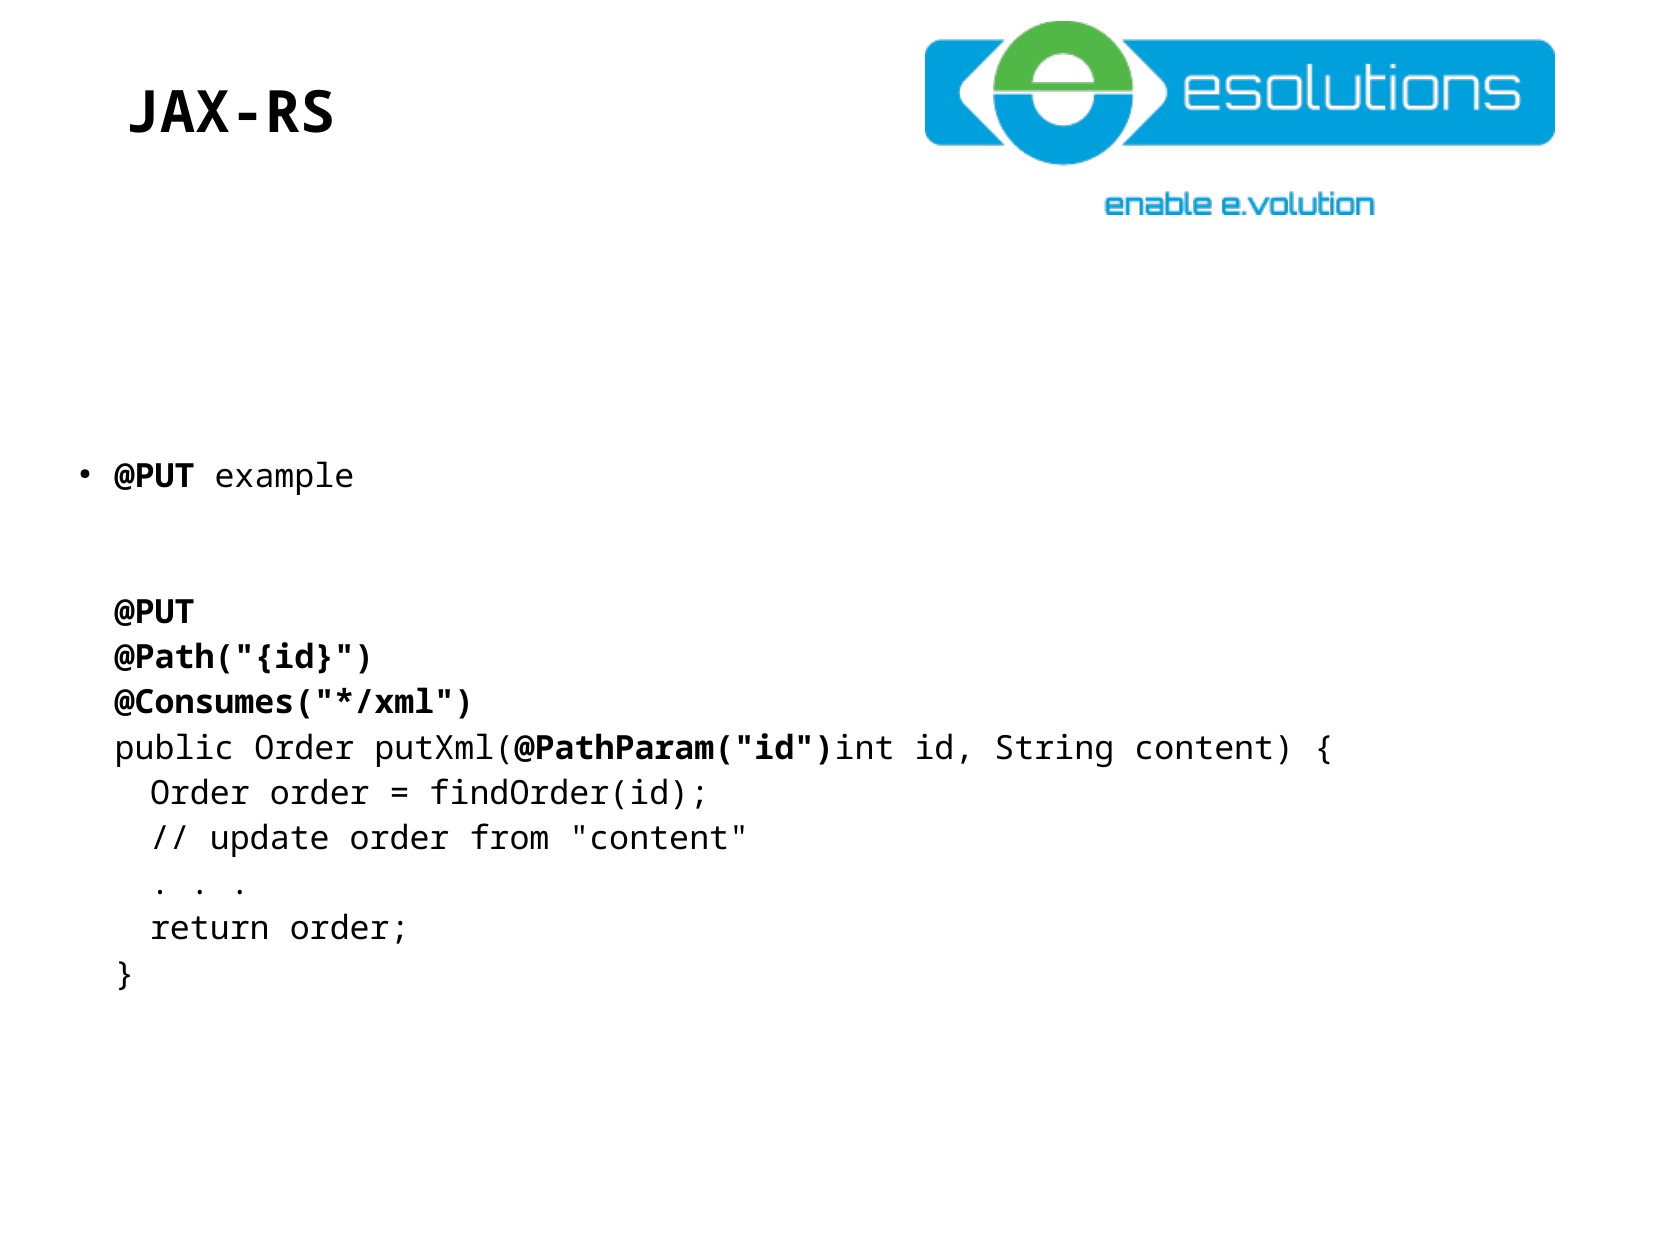

JAX-RS
# @PUT example
@PUT
@Path("{id}")
@Consumes("*/xml")
public Order putXml(@PathParam("id")int id, String content) {
Order order = findOrder(id);
// update order from "content"
. . .
return order;
}